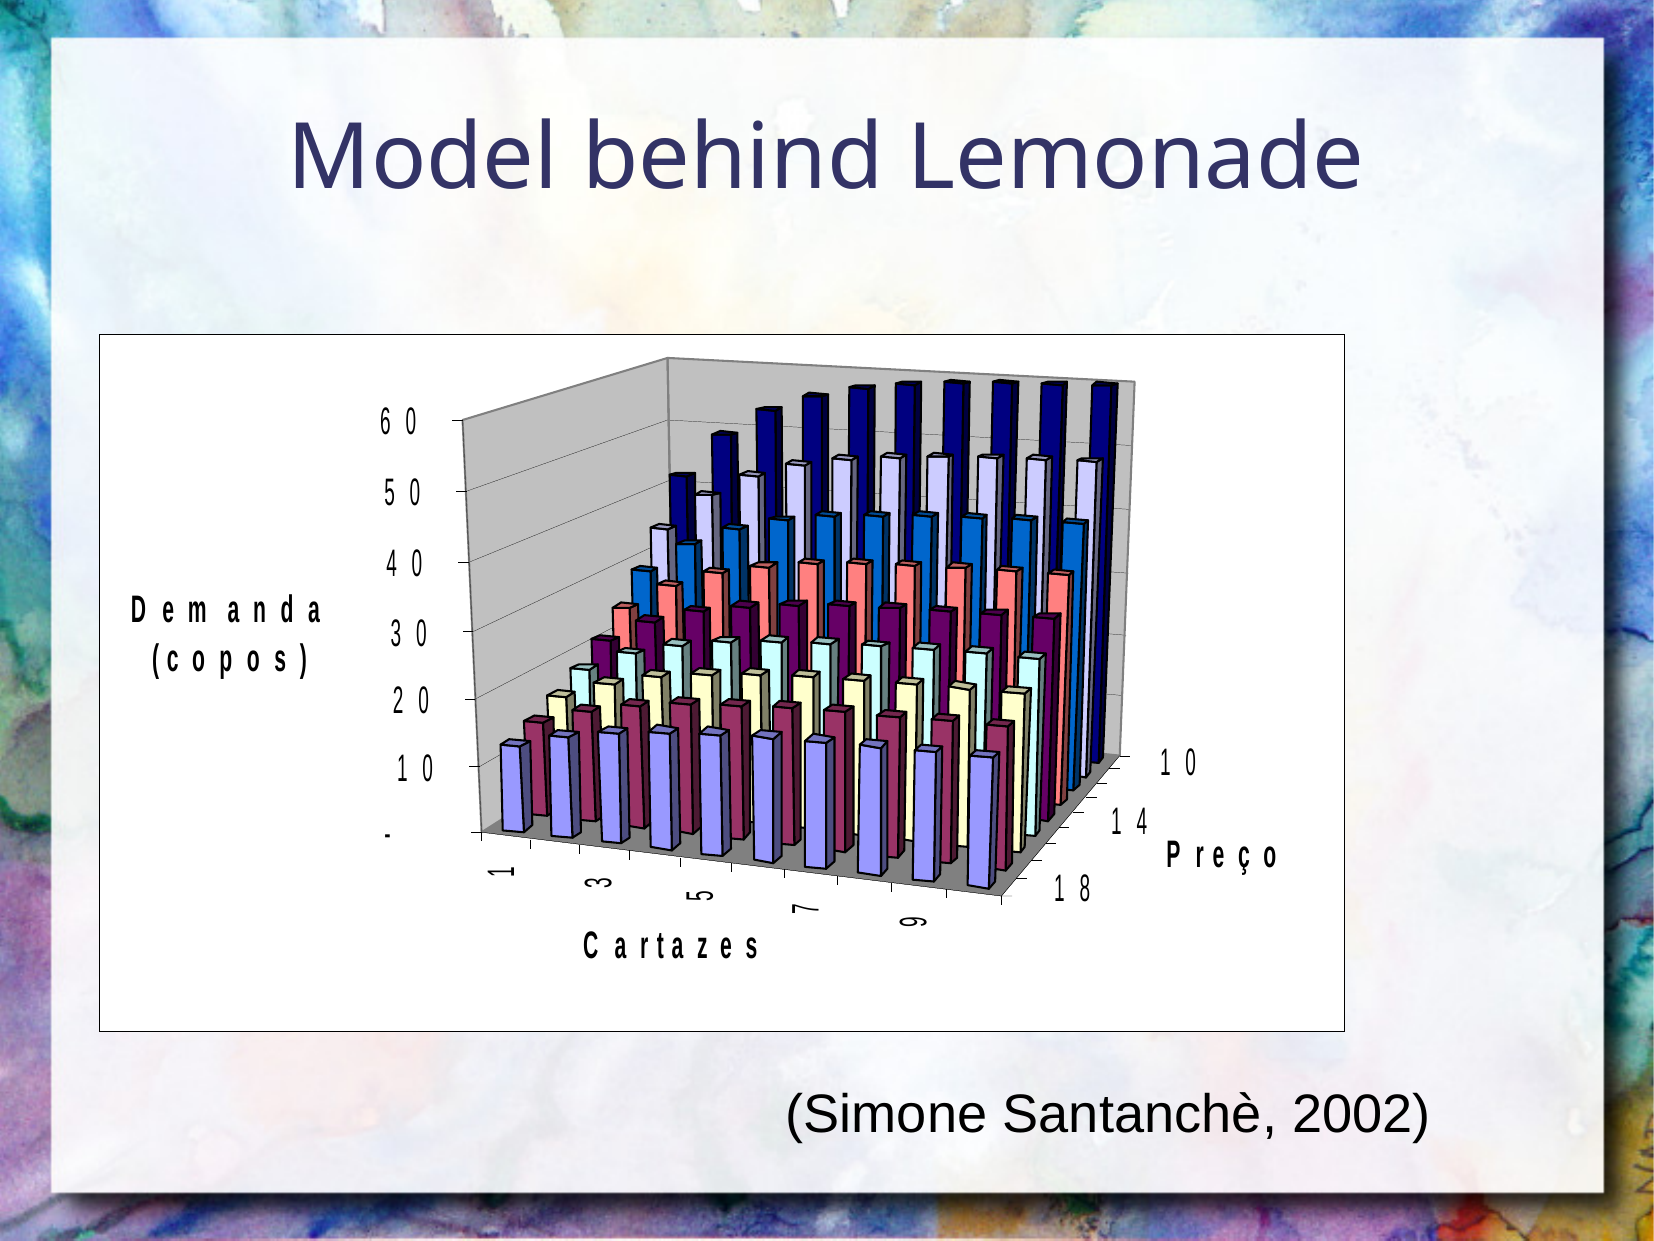

# Model behind Lemonade
(Simone Santanchè, 2002)